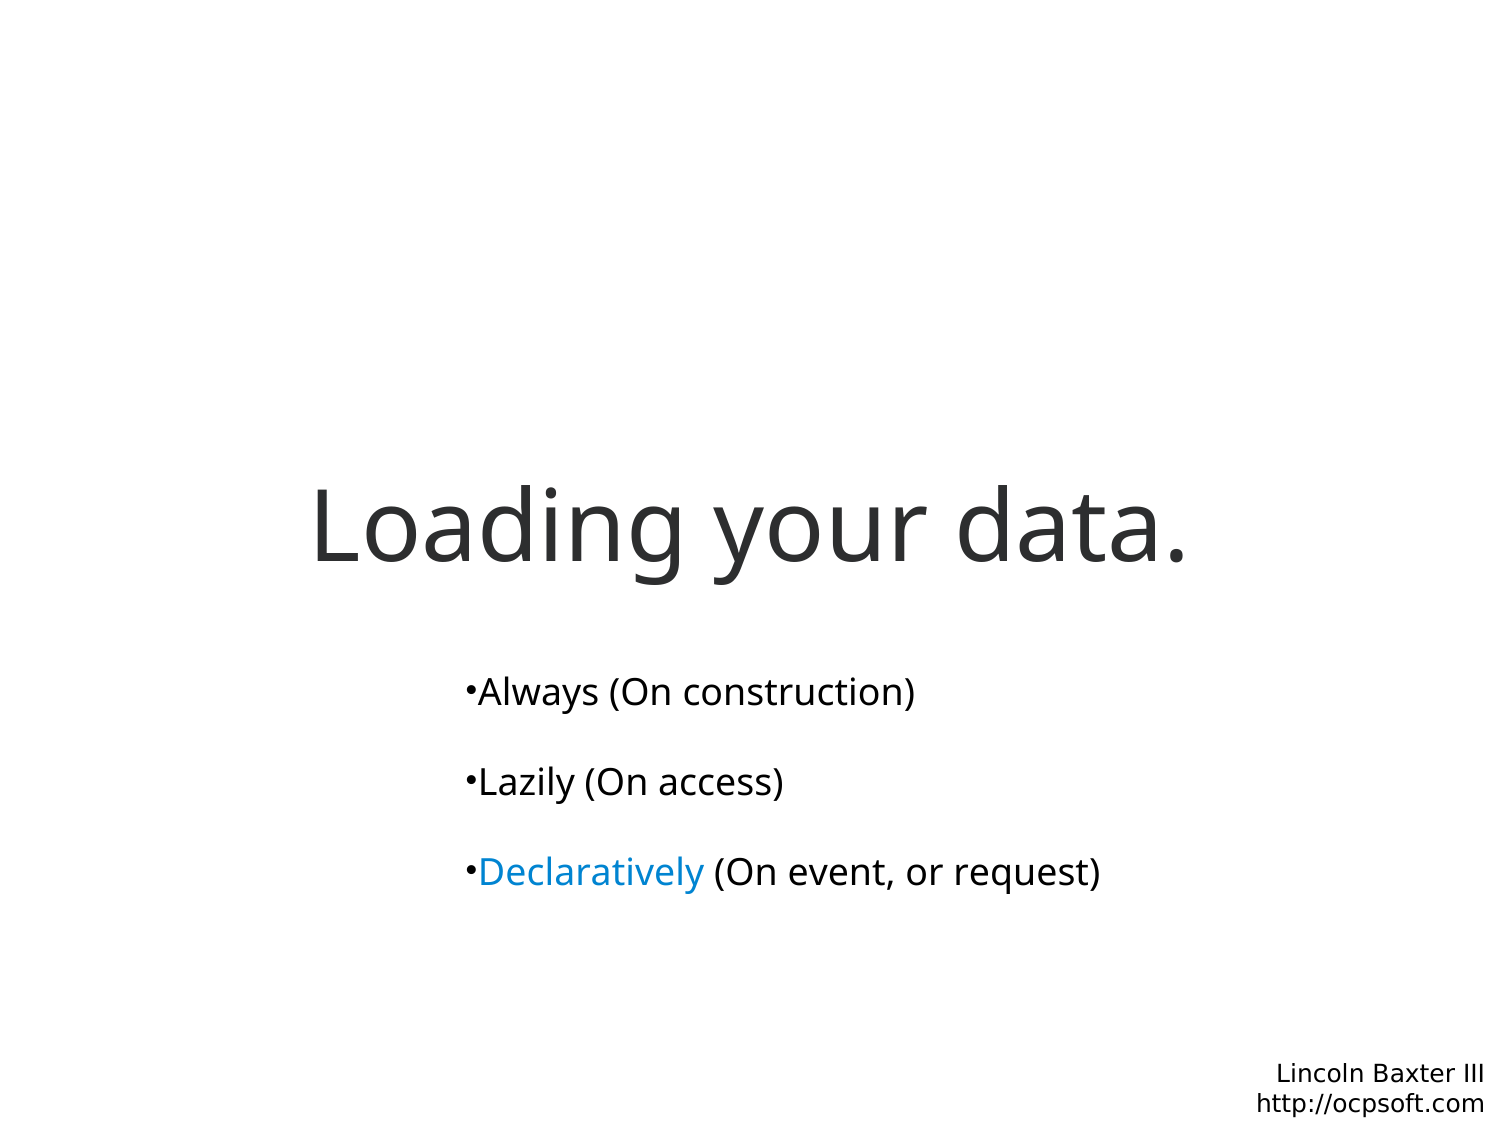

# Loading your data.
Always (On construction)
Lazily (On access)
Declaratively (On event, or request)